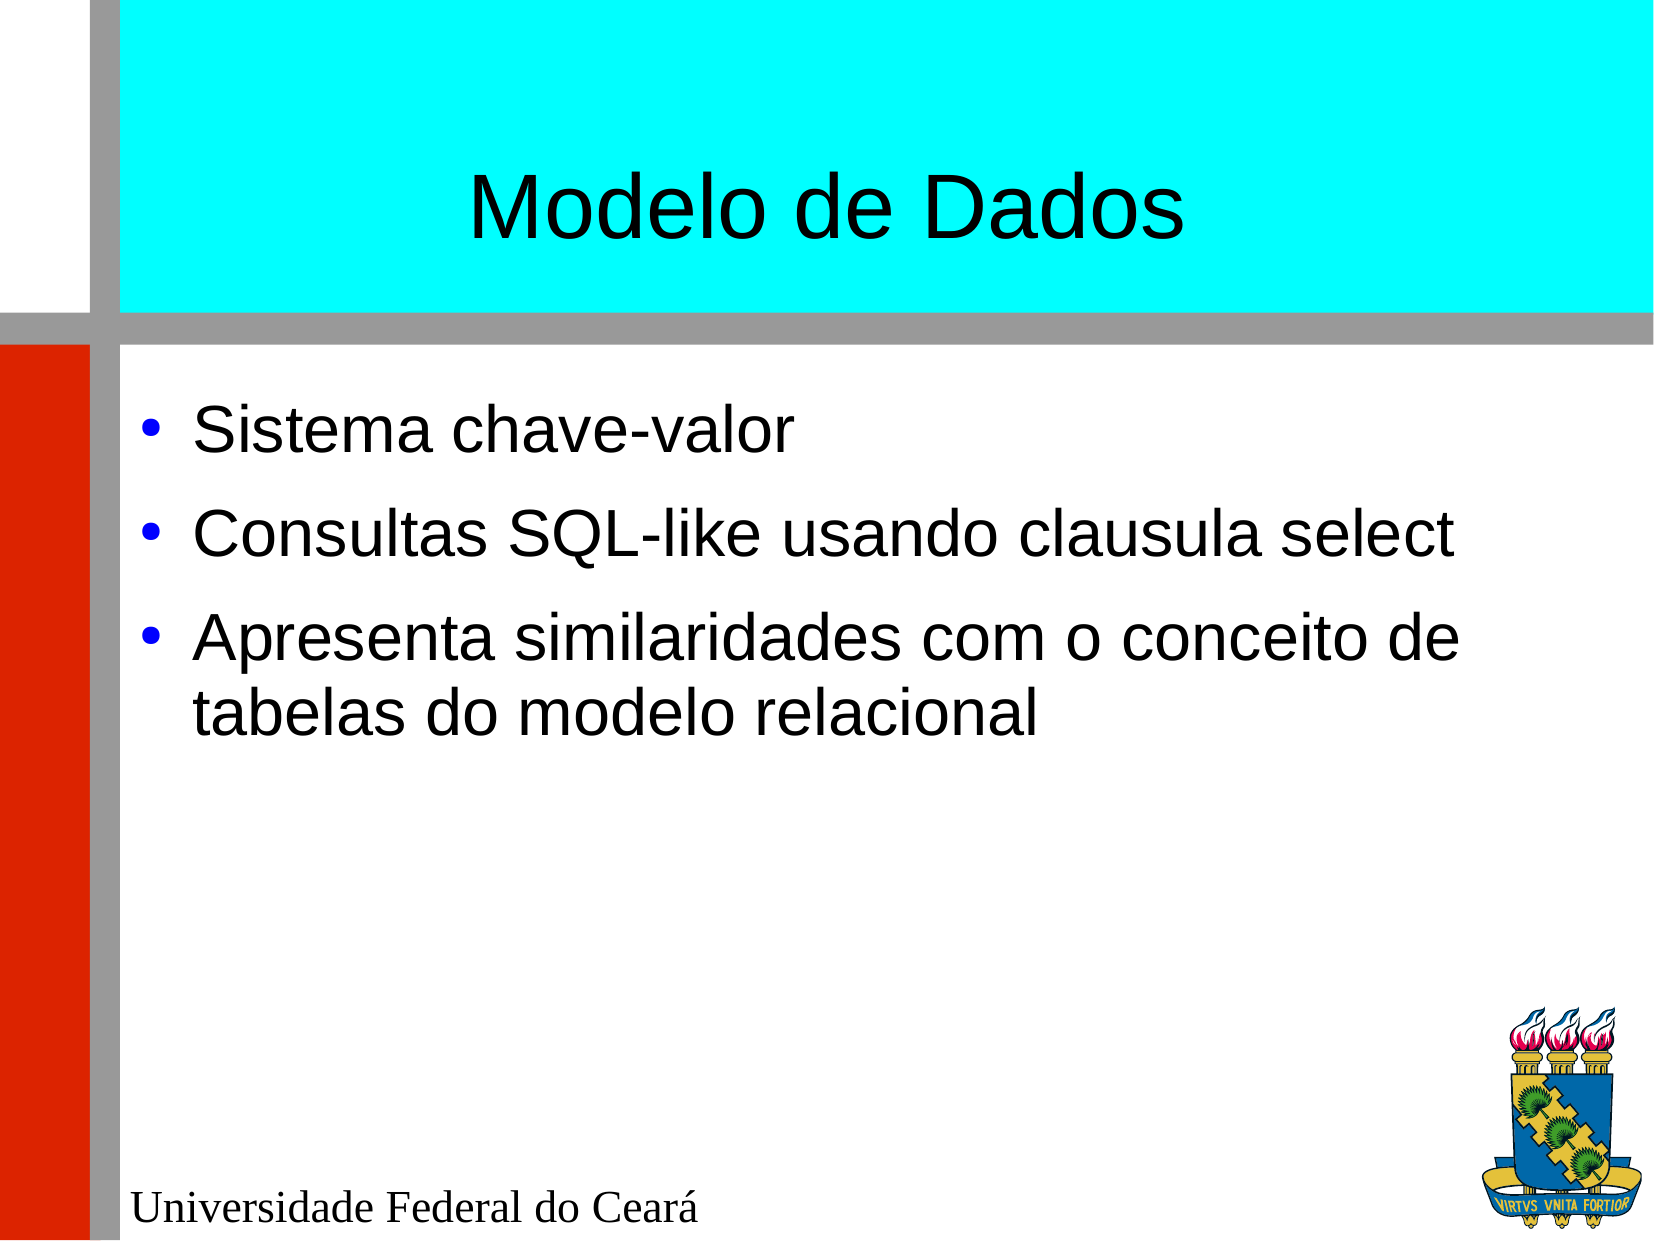

# Modelo de Dados
Sistema chave-valor
Consultas SQL-like usando clausula select
Apresenta similaridades com o conceito de tabelas do modelo relacional